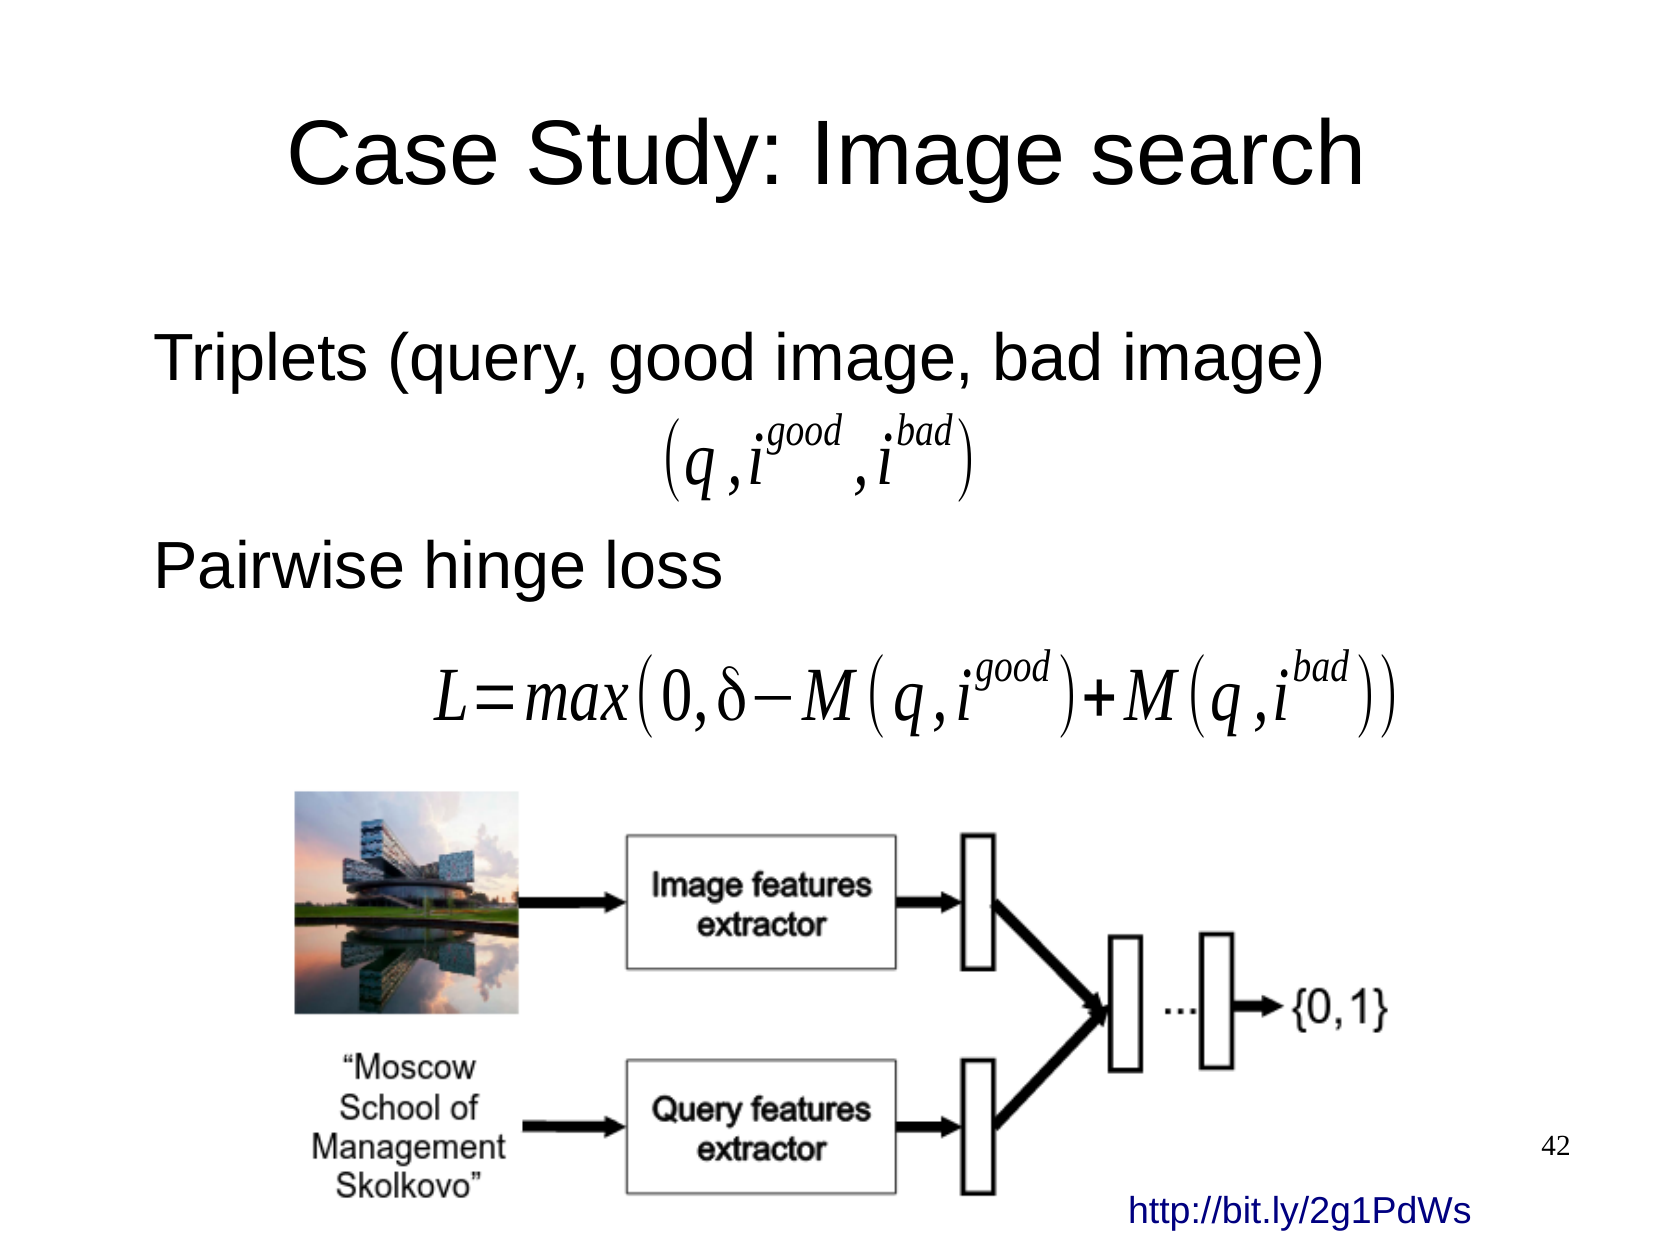

# Case Study: Image search
Triplets (query, good image, bad image)
Pairwise hinge loss
42
http://bit.ly/2g1PdWs